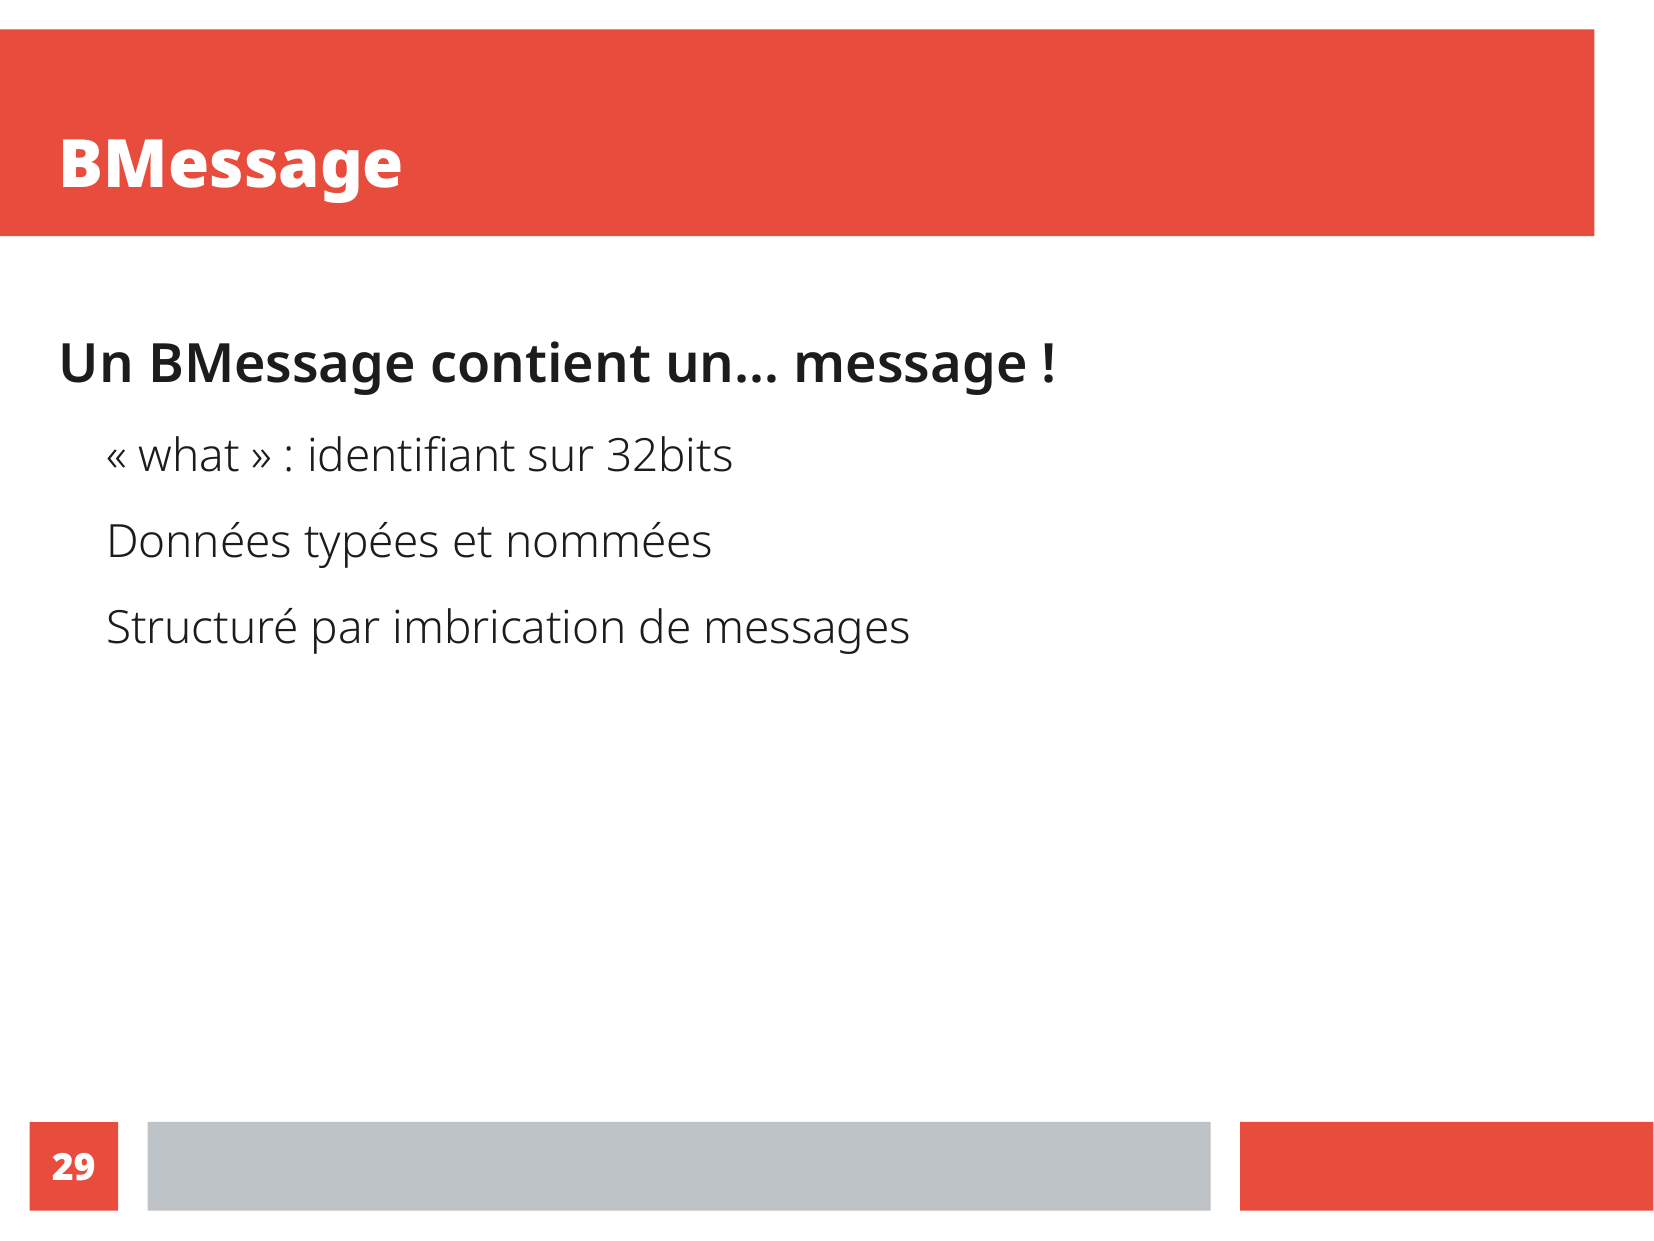

# BMessage
Un BMessage contient un… message !
« what » : identifiant sur 32bits
Données typées et nommées
Structuré par imbrication de messages
29